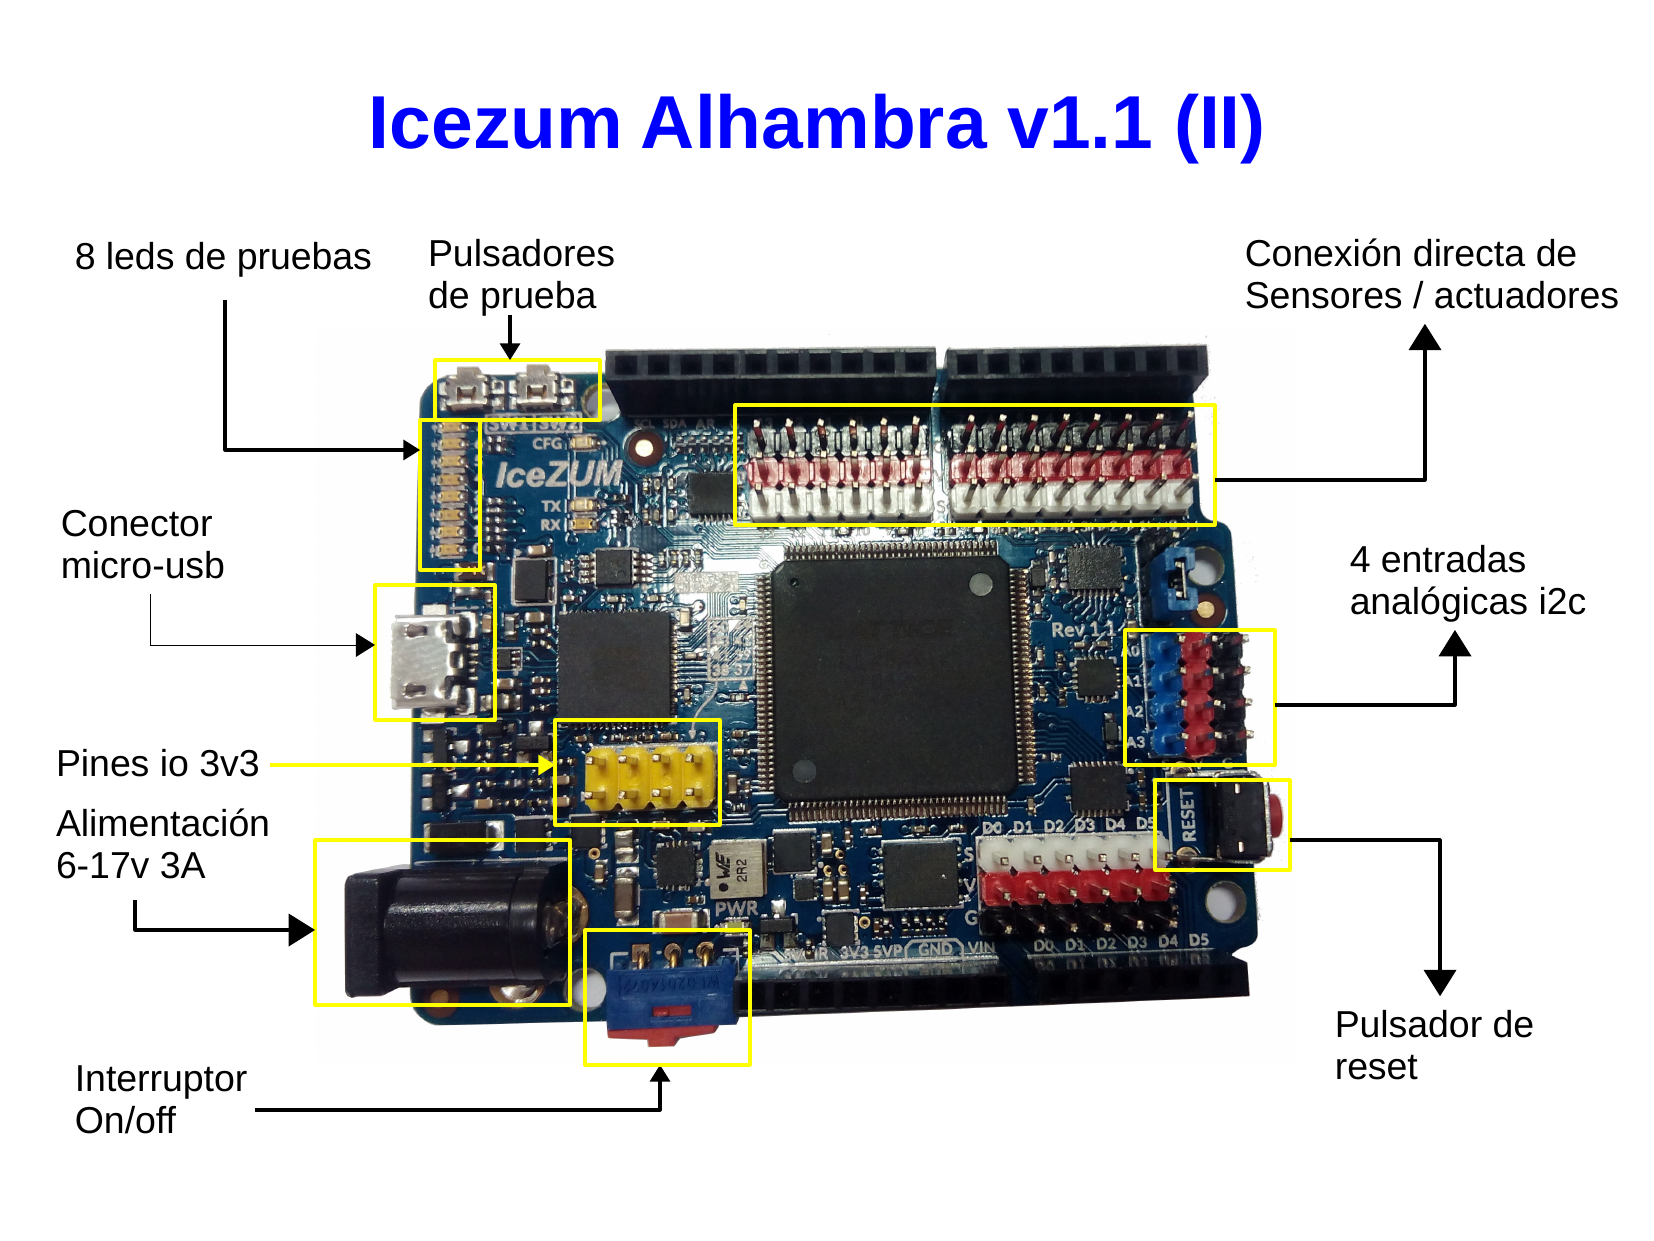

Icezum Alhambra v1.1 (II)
Pulsadores
de prueba
Conexión directa de
Sensores / actuadores
8 leds de pruebas
Conector
micro-usb
4 entradas analógicas i2c
Pines io 3v3
Alimentación
6-17v 3A
Pulsador de
reset
Interruptor
On/off